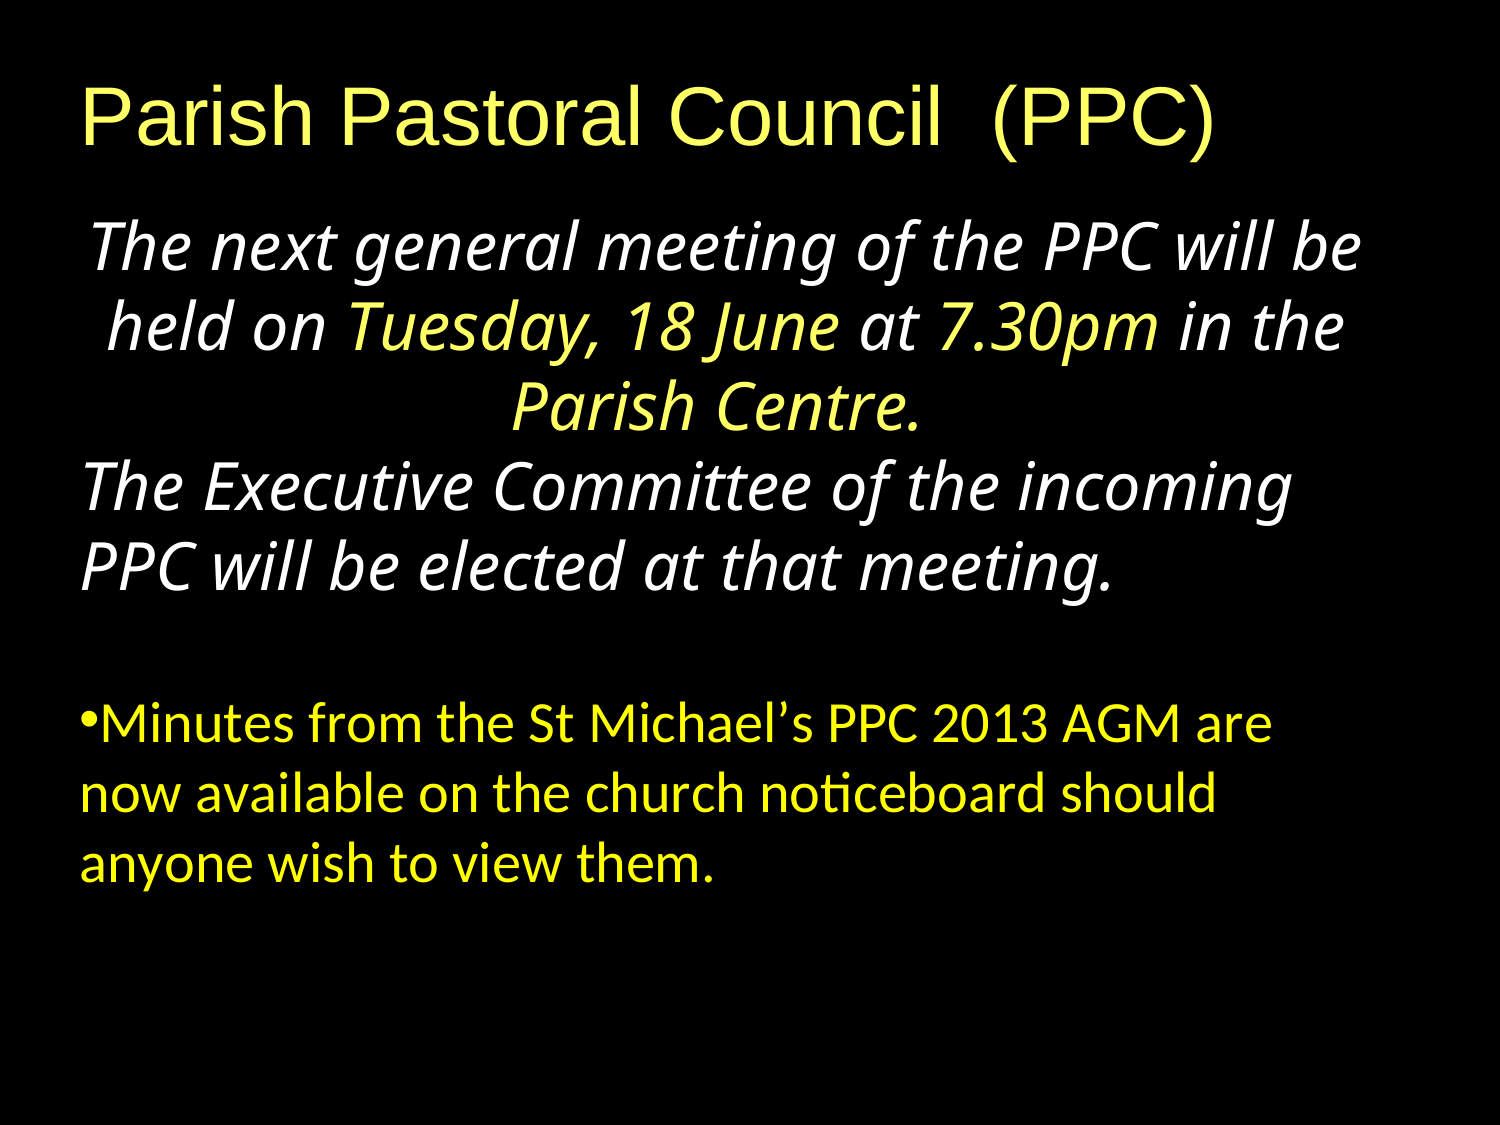

Parish Pastoral Council (PPC)
The next general meeting of the PPC will be held on Tuesday, 18 June at 7.30pm in the Parish Centre.
The Executive Committee of the incoming PPC will be elected at that meeting.
Minutes from the St Michael’s PPC 2013 AGM are now available on the church noticeboard should anyone wish to view them.